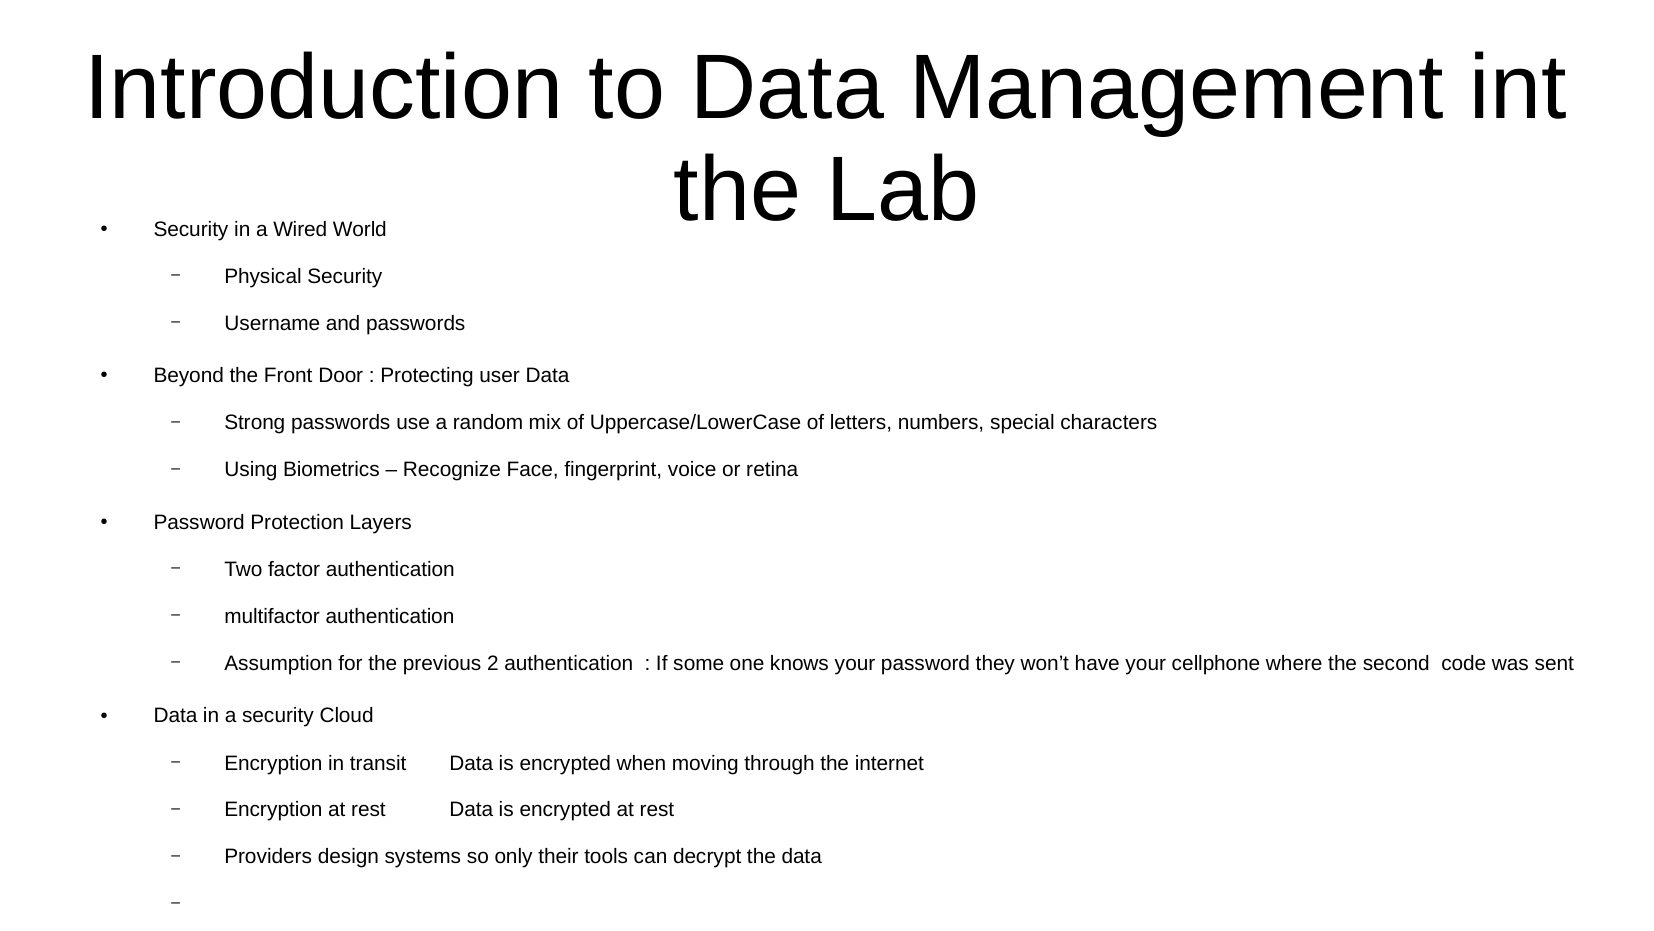

# Introduction to Data Management int the Lab
Security in a Wired World
Physical Security
Username and passwords
Beyond the Front Door : Protecting user Data
Strong passwords use a random mix of Uppercase/LowerCase of letters, numbers, special characters
Using Biometrics – Recognize Face, fingerprint, voice or retina
Password Protection Layers
Two factor authentication
multifactor authentication
Assumption for the previous 2 authentication : If some one knows your password they won’t have your cellphone where the second code was sent
Data in a security Cloud
Encryption in transit	Data is encrypted when moving through the internet
Encryption at rest	Data is encrypted at rest
Providers design systems so only their tools can decrypt the data